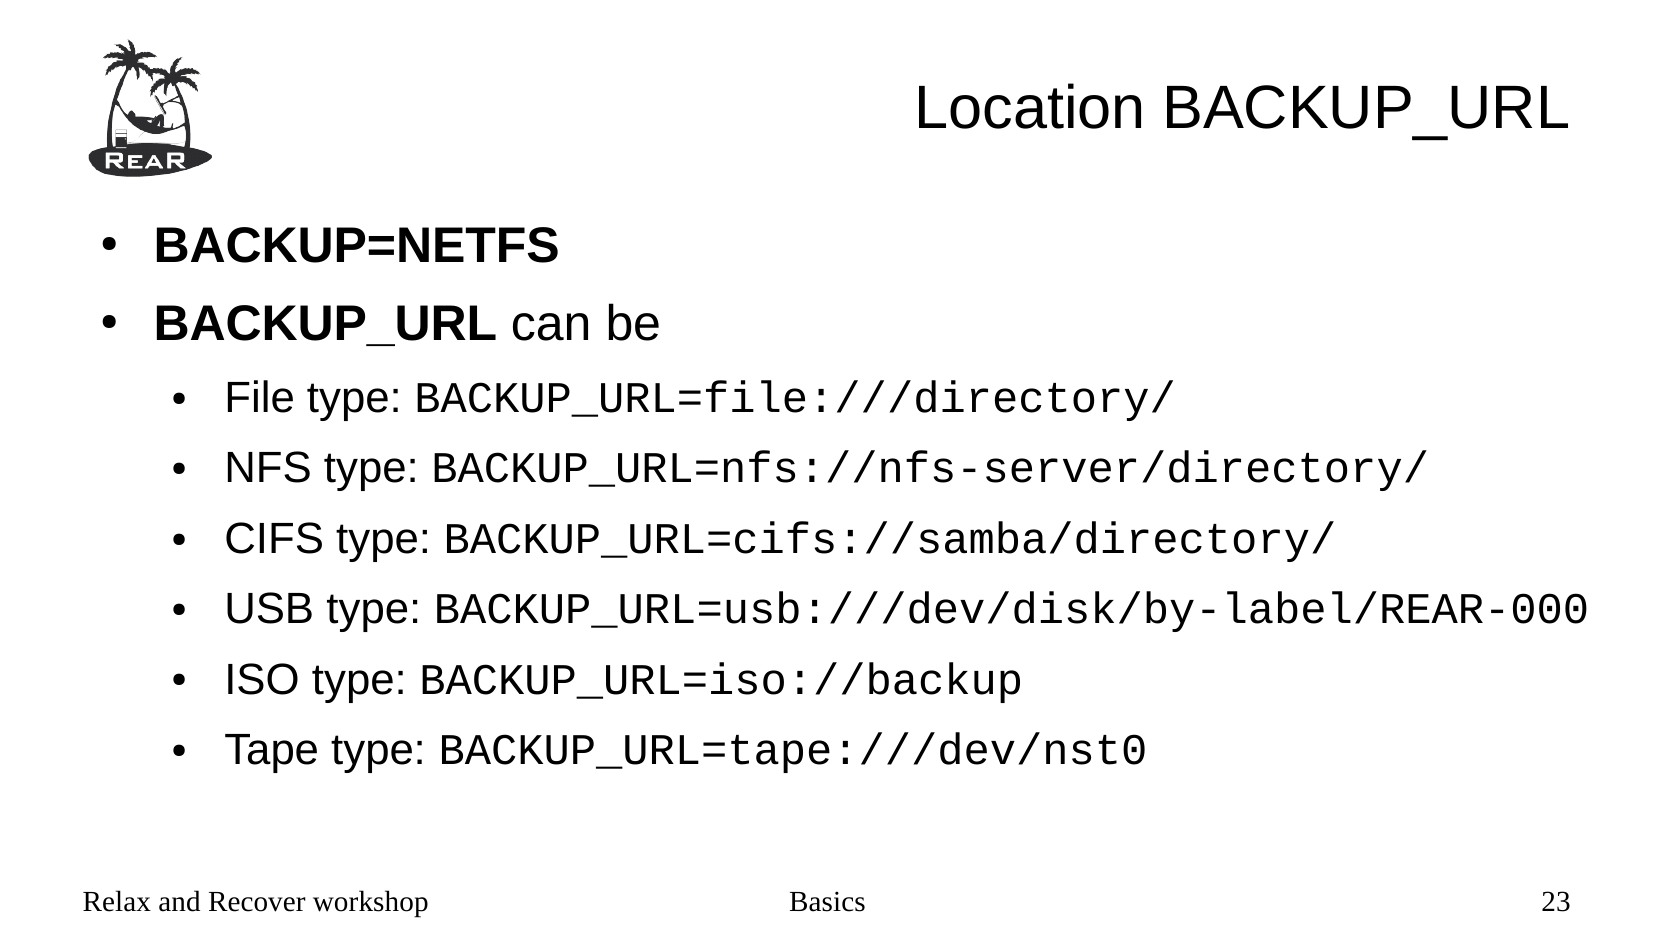

# Location BACKUP_URL
BACKUP=NETFS
BACKUP_URL can be
File type: BACKUP_URL=file:///directory/
NFS type: BACKUP_URL=nfs://nfs-server/directory/
CIFS type: BACKUP_URL=cifs://samba/directory/
USB type: BACKUP_URL=usb:///dev/disk/by-label/REAR-000
ISO type: BACKUP_URL=iso://backup
Tape type: BACKUP_URL=tape:///dev/nst0
Relax and Recover workshop
Basics
23